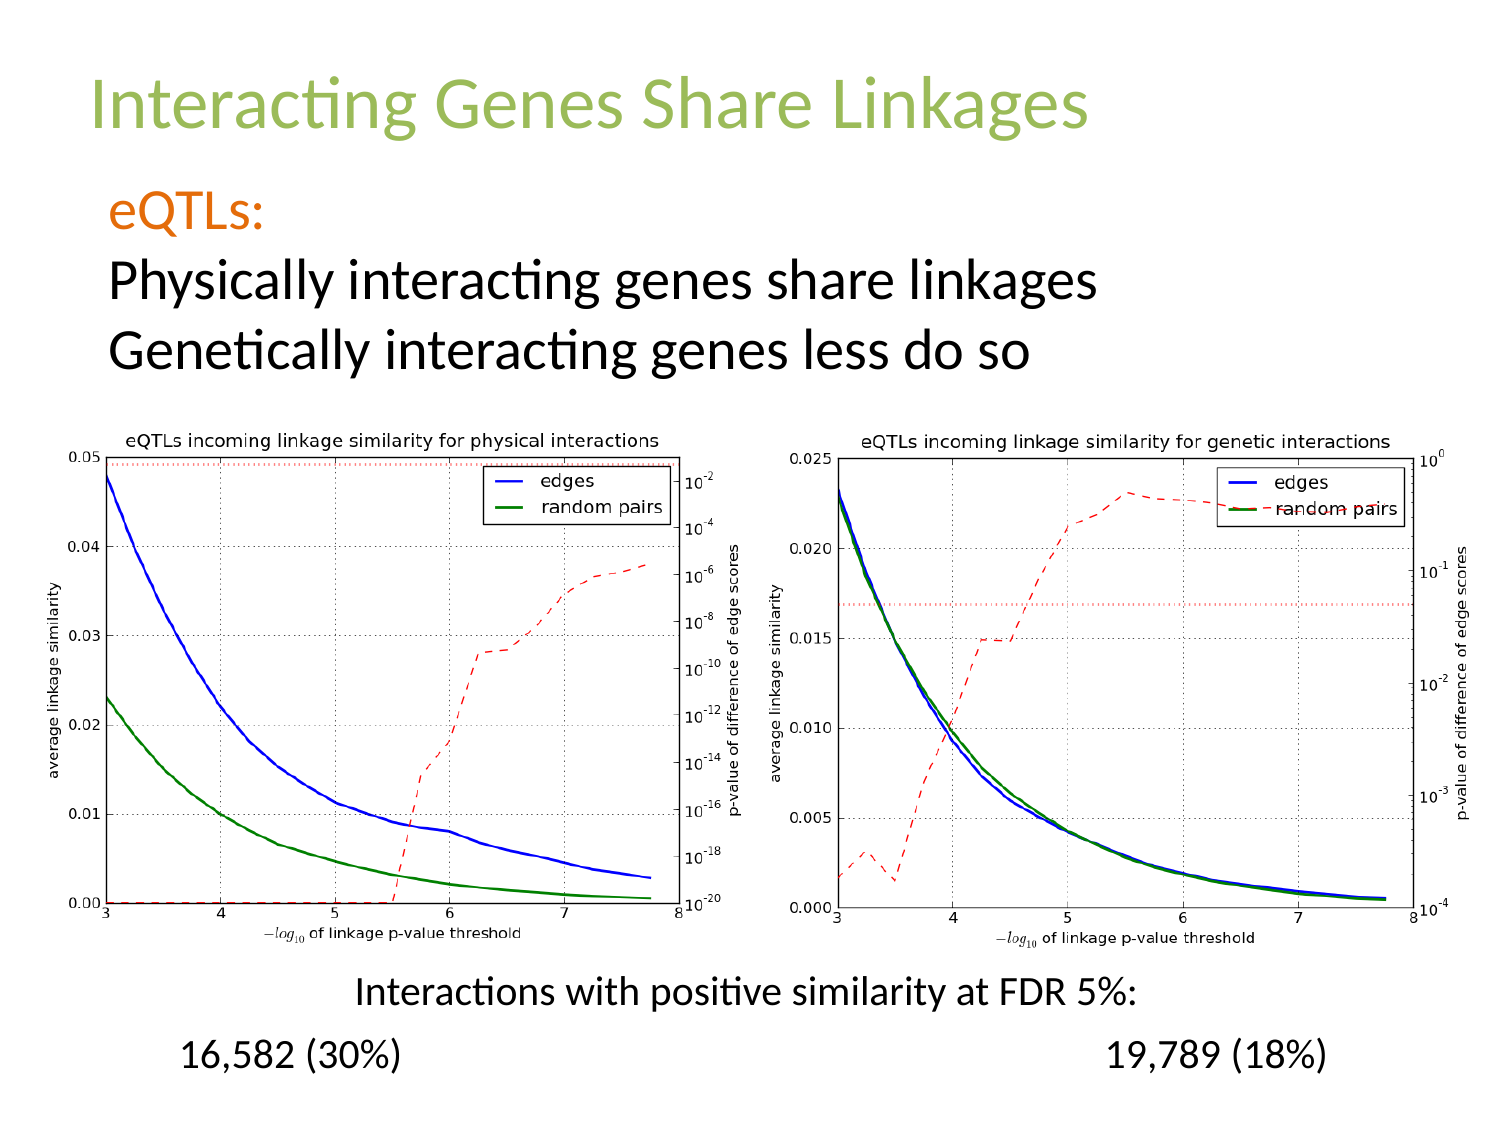

Interacting Genes Share Linkages
eQTLs:
Physically interacting genes share linkages
Genetically interacting genes less do so
Interactions with positive similarity at FDR 5%:
16,582 (30%)
19,789 (18%)